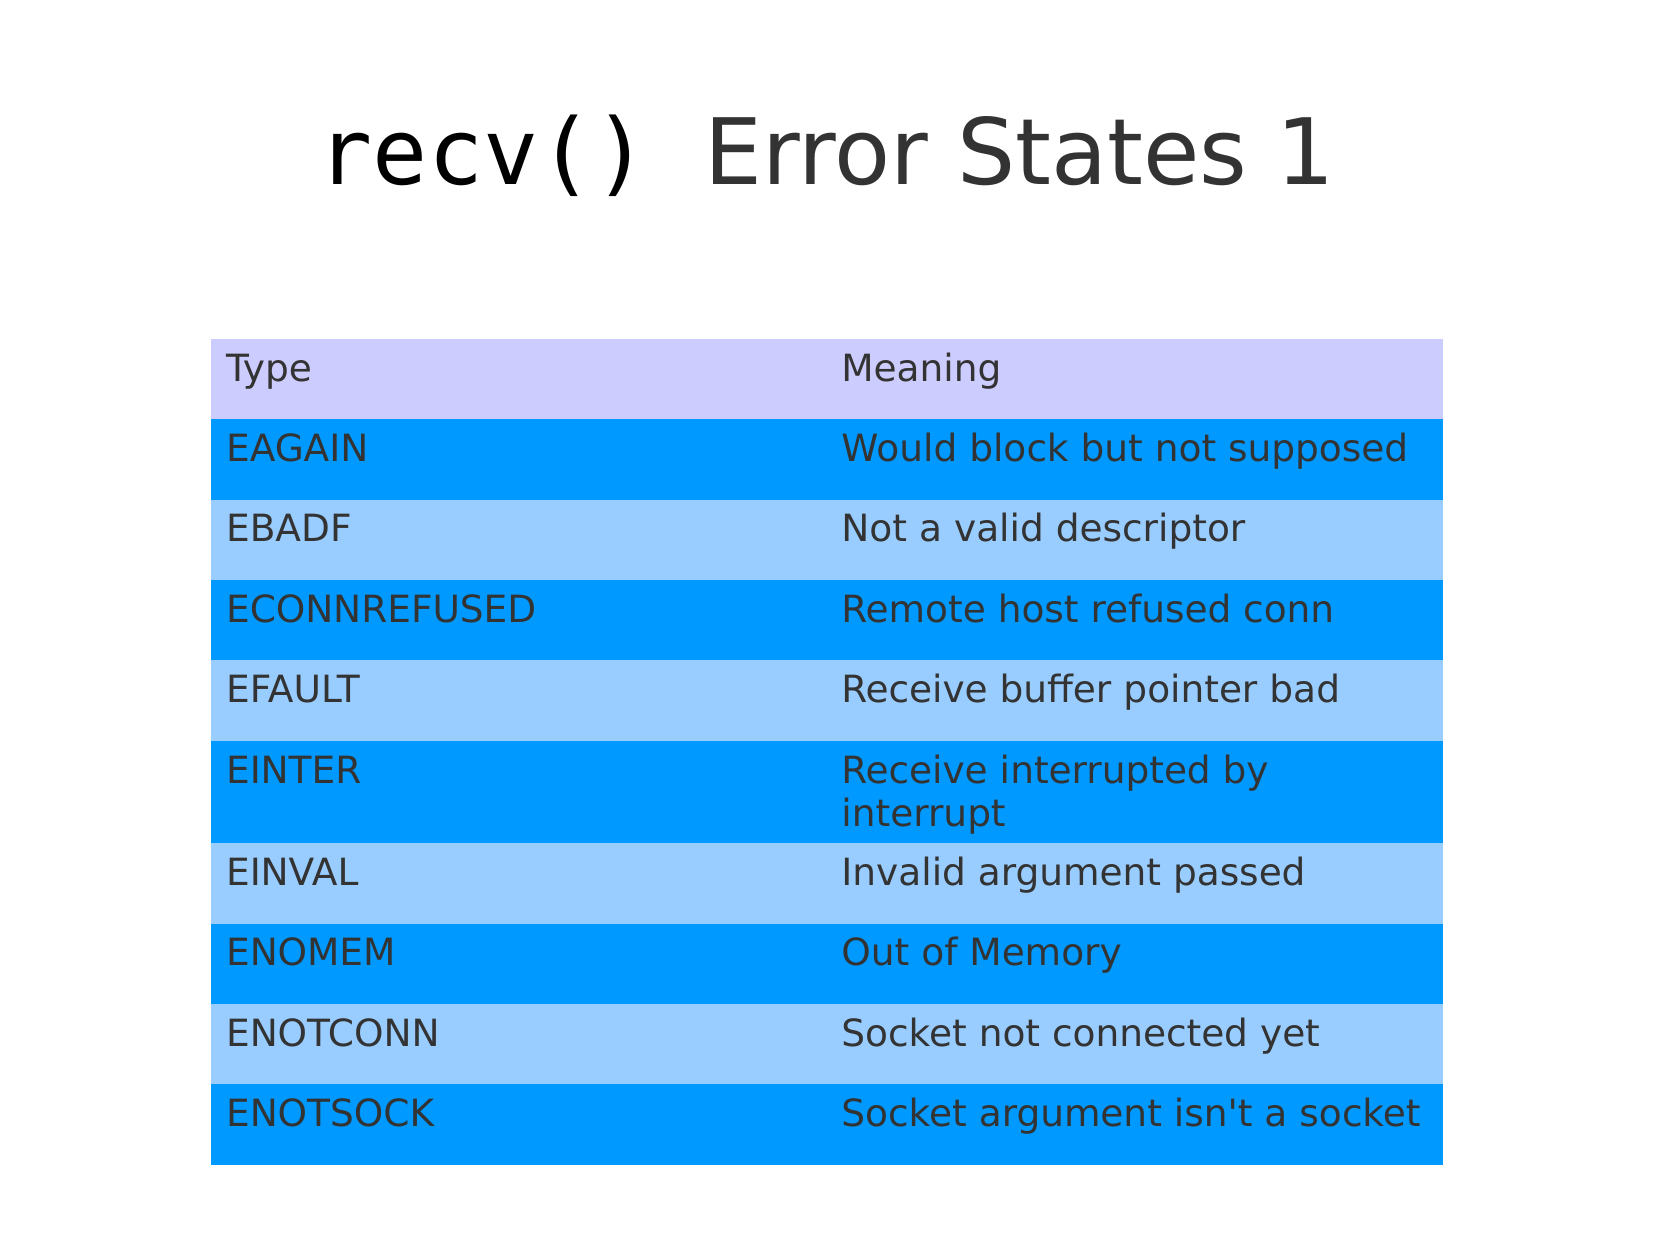

# recv() Error States 1
| Type | Meaning |
| --- | --- |
| EAGAIN | Would block but not supposed |
| EBADF | Not a valid descriptor |
| ECONNREFUSED | Remote host refused conn |
| EFAULT | Receive buffer pointer bad |
| EINTER | Receive interrupted by interrupt |
| EINVAL | Invalid argument passed |
| ENOMEM | Out of Memory |
| ENOTCONN | Socket not connected yet |
| ENOTSOCK | Socket argument isn't a socket |